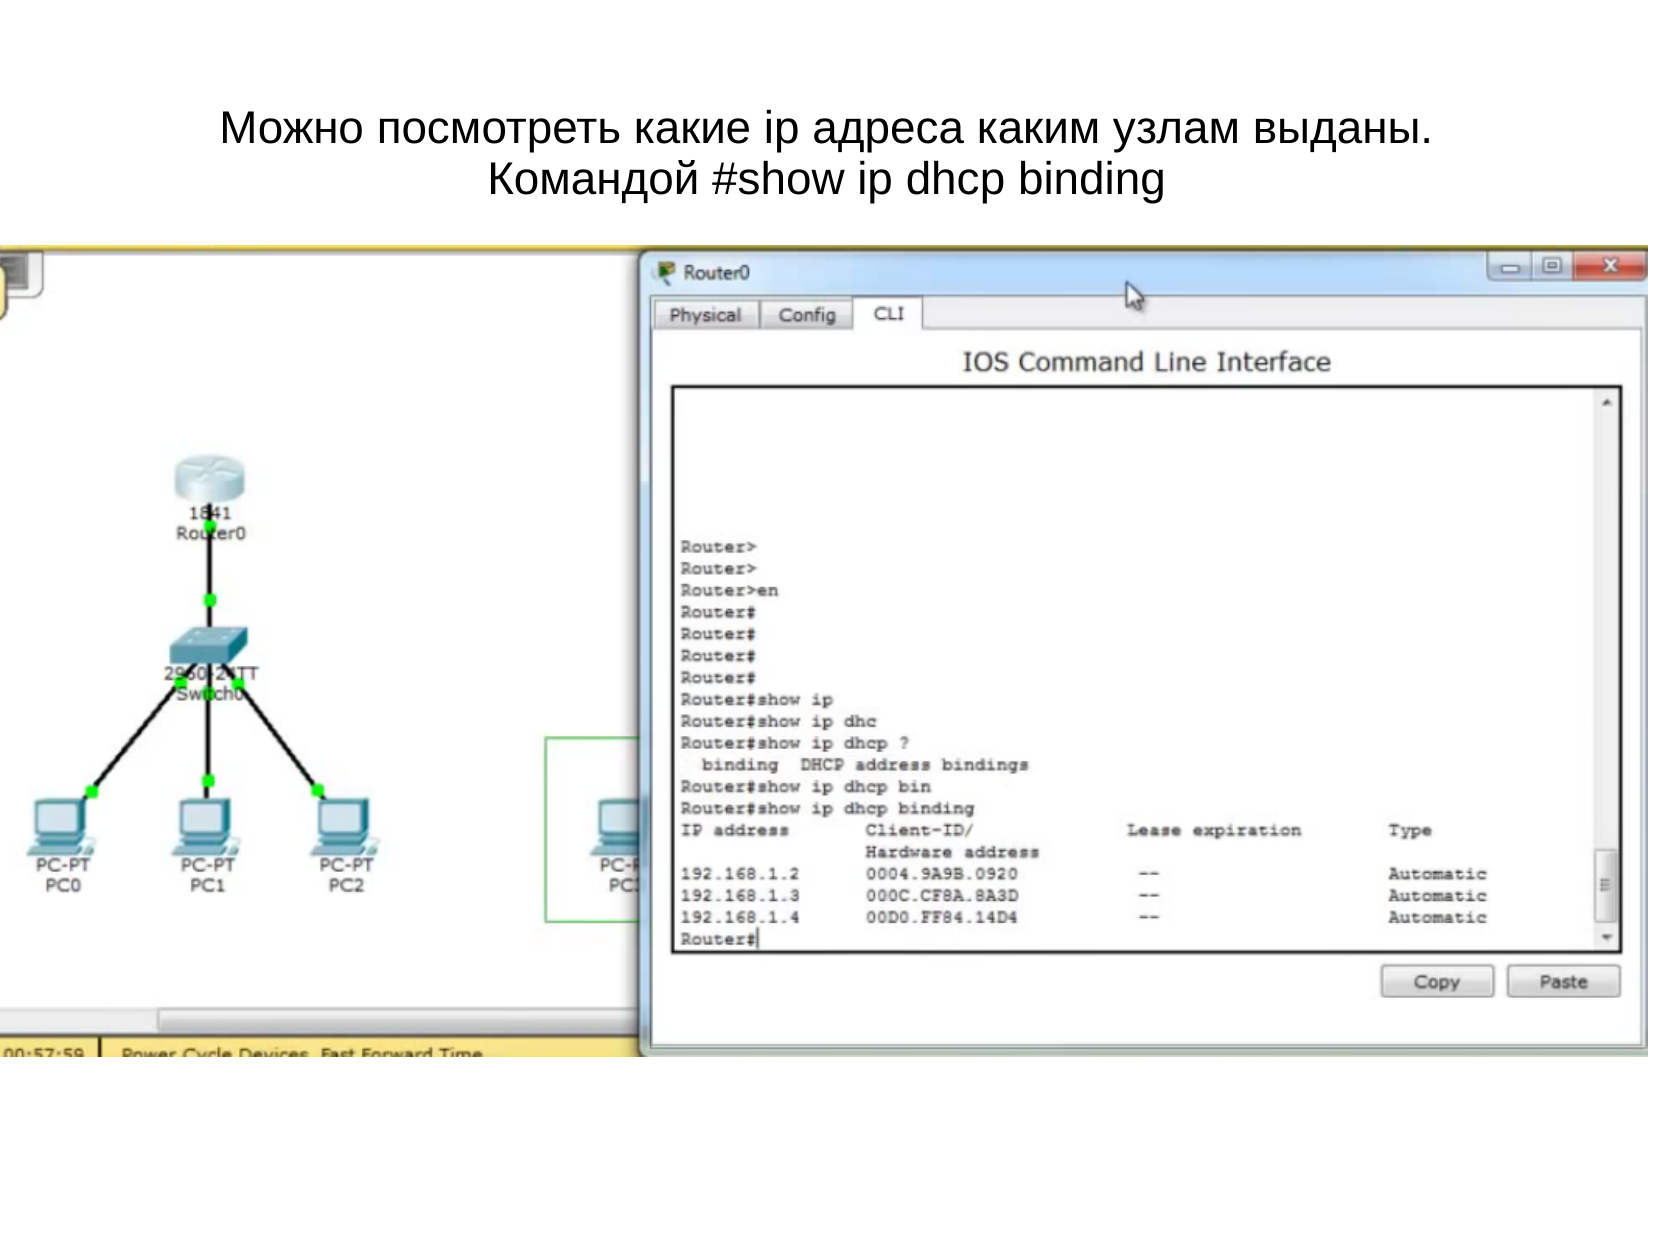

# Можно посмотреть какие ip адреса каким узлам выданы. Командой #show ip dhcp binding